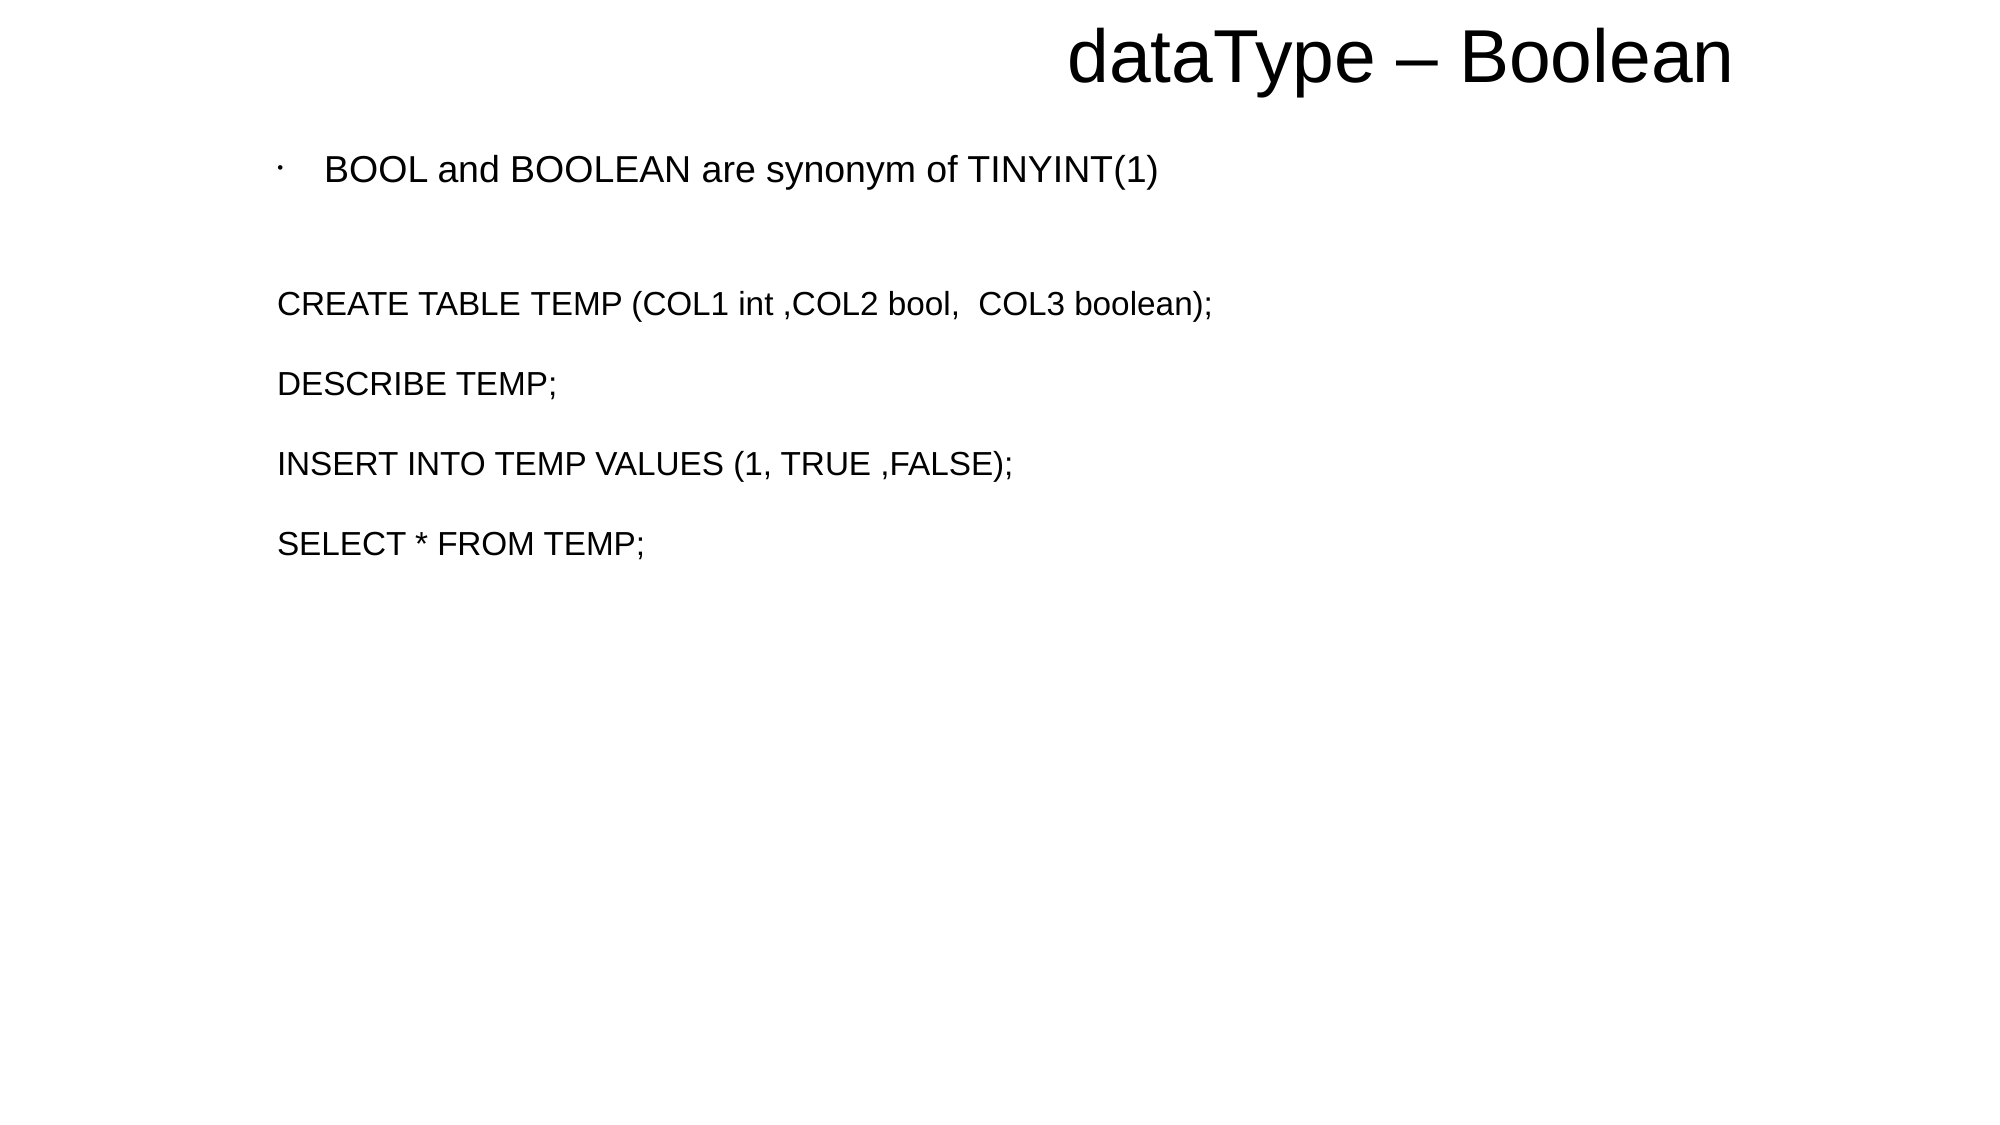

dataType – Boolean
BOOL and BOOLEAN are synonym of TINYINT(1)
CREATE TABLE TEMP (COL1 int ,COL2 bool, COL3 boolean);
DESCRIBE TEMP;
INSERT INTO TEMP VALUES (1, TRUE ,FALSE);
SELECT * FROM TEMP;